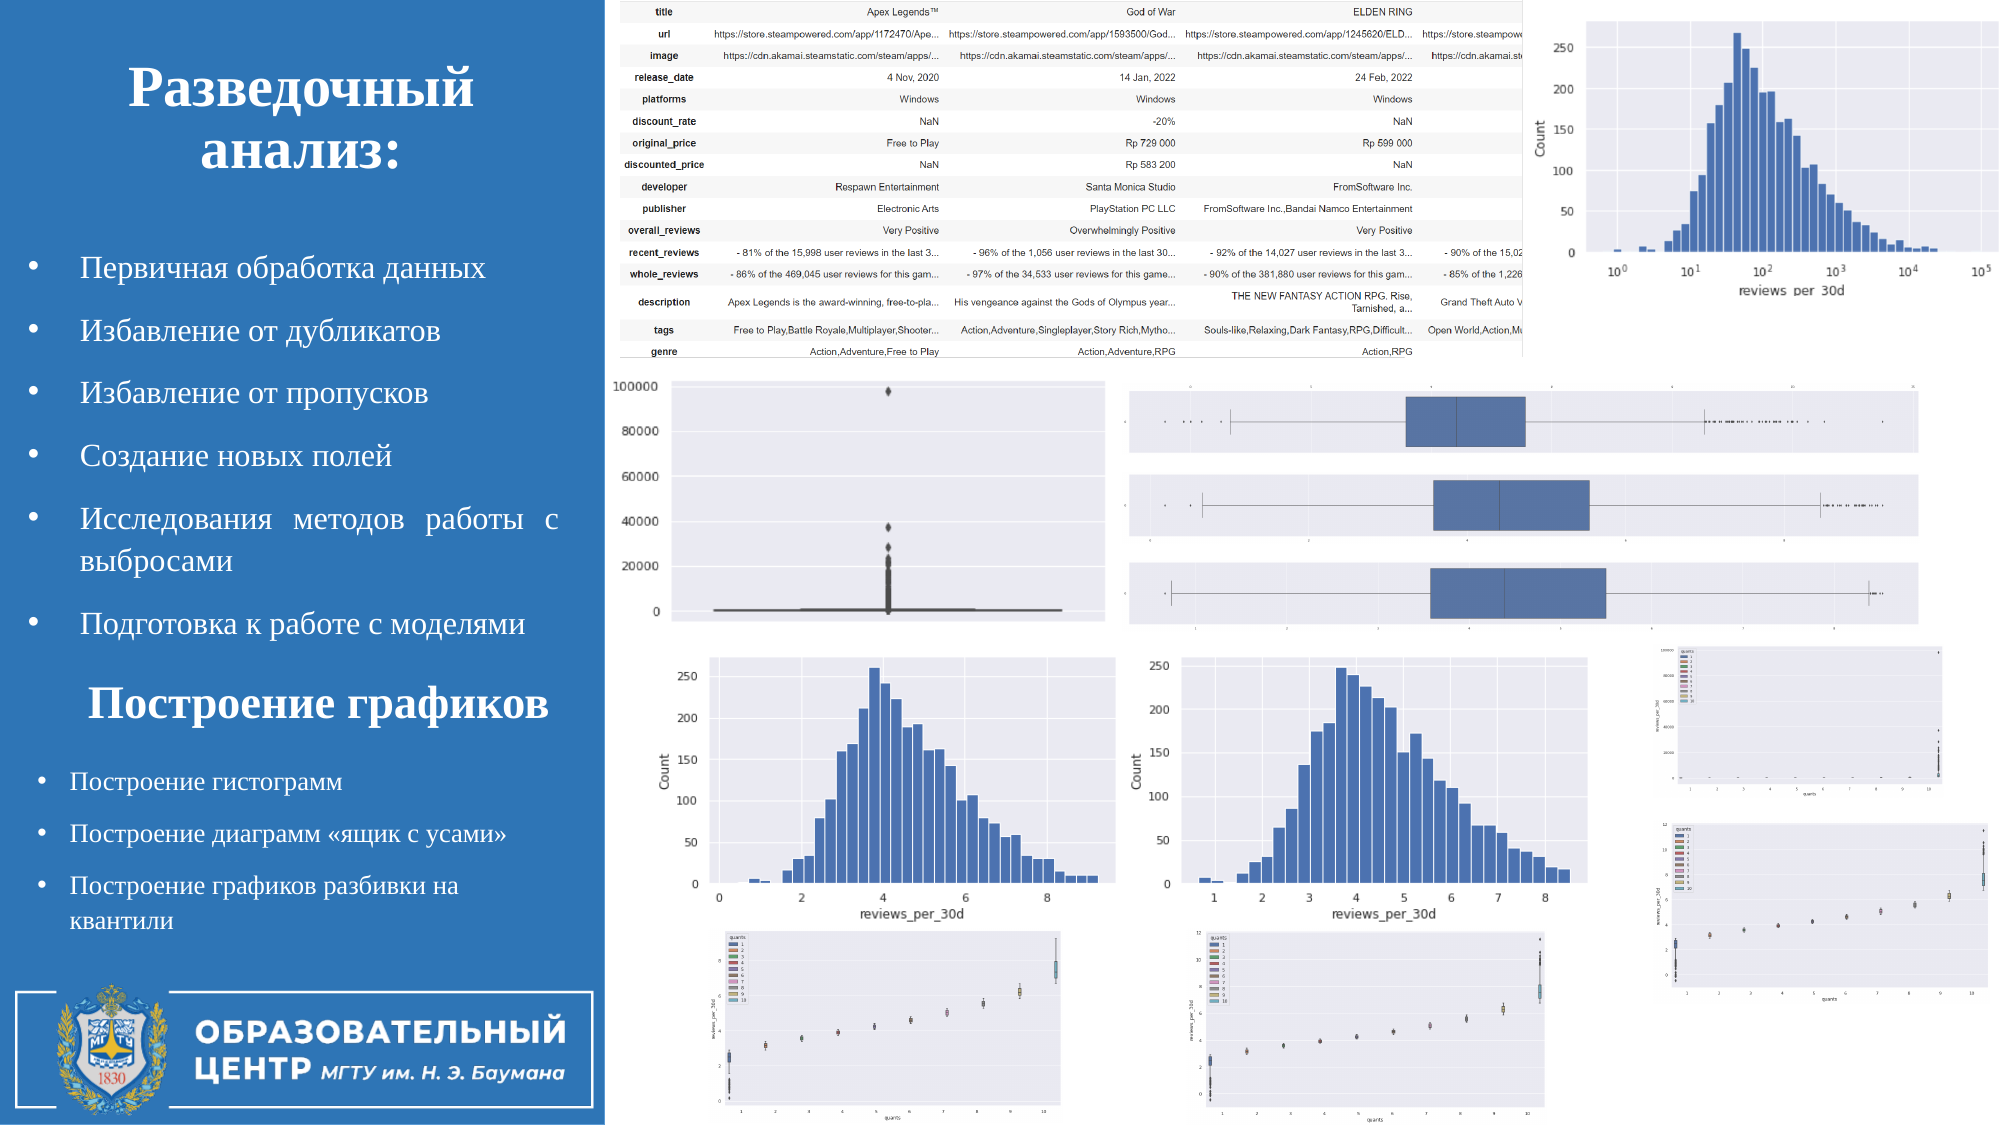

Разведочный анализ:
Первичная обработка данных
Избавление от дубликатов
Избавление от пропусков
Создание новых полей
Исследования методов работы с выбросами
Подготовка к работе с моделями
Построение графиков
Построение гистограмм
Построение диаграмм «ящик с усами»
Построение графиков разбивки на квантили